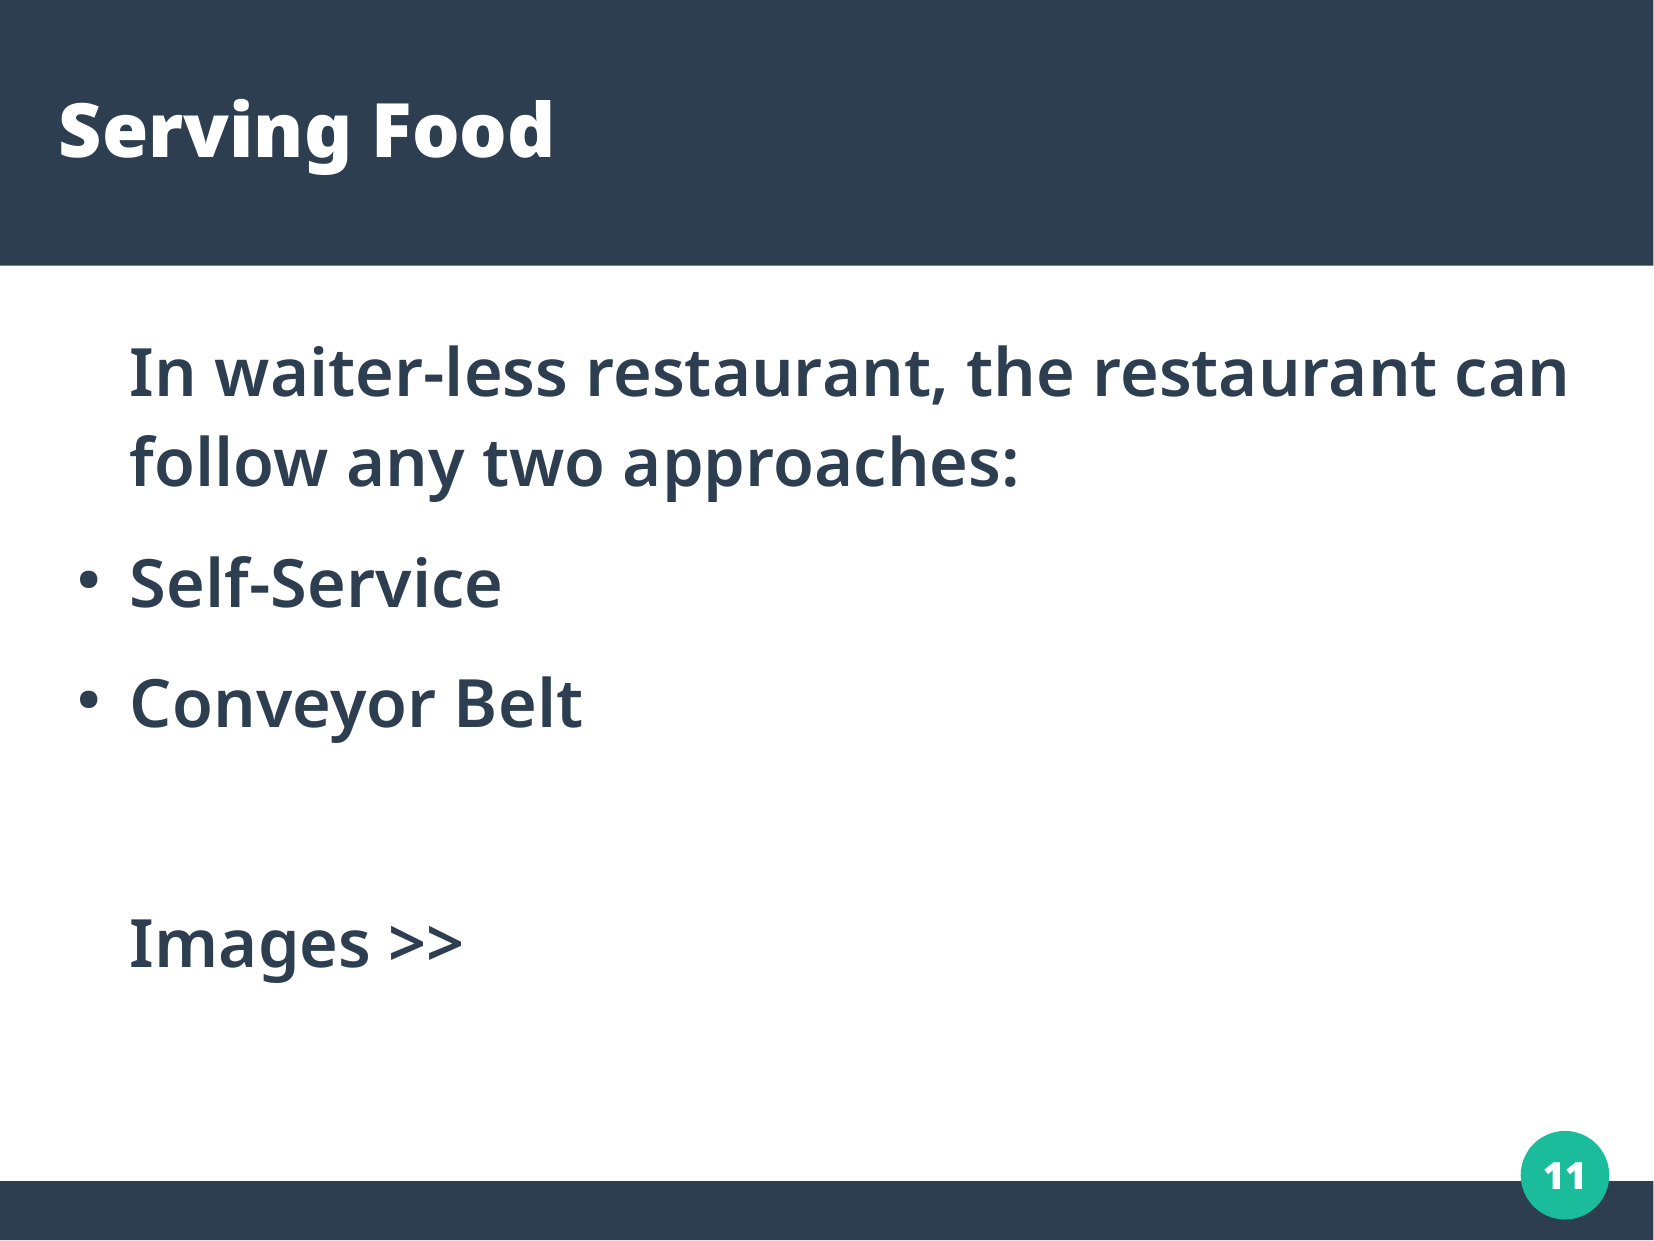

# Serving Food
In waiter-less restaurant, the restaurant can follow any two approaches:
Self-Service
Conveyor Belt
Images >>
11